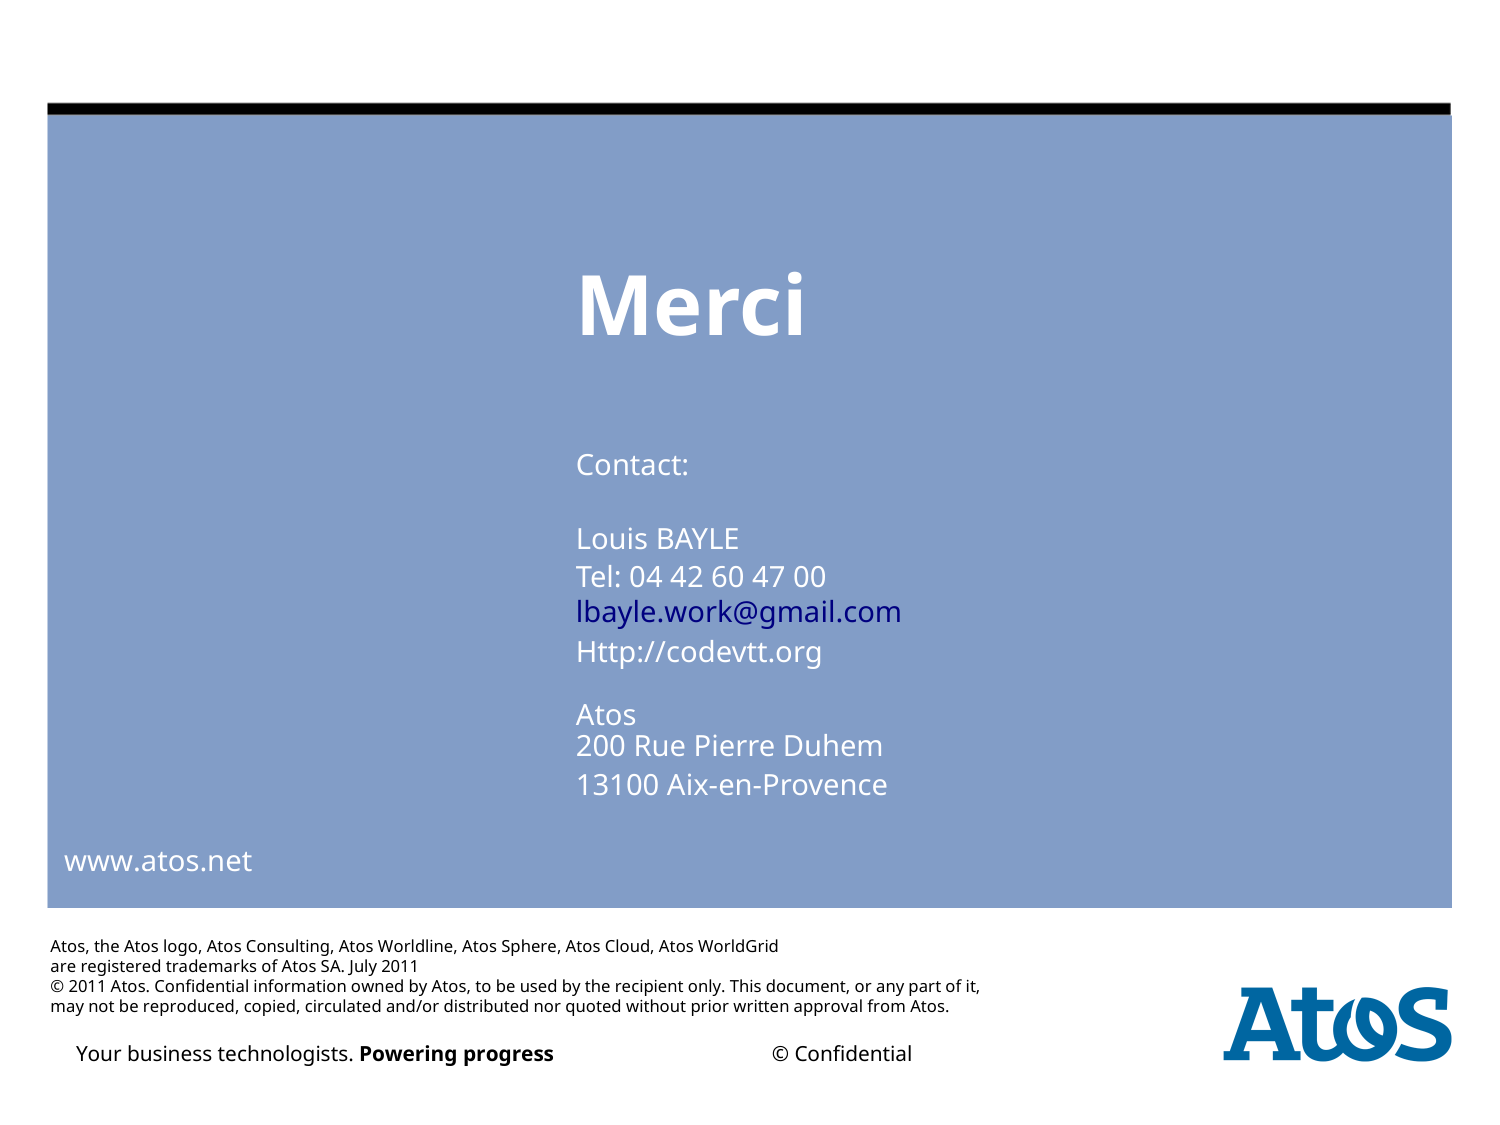

# Merci
Contact:
Louis BAYLE
Tel: 04 42 60 47 00
lbayle.work@gmail.com
Http://codevtt.org
Atos
200 Rue Pierre Duhem
13100 Aix-en-Provence